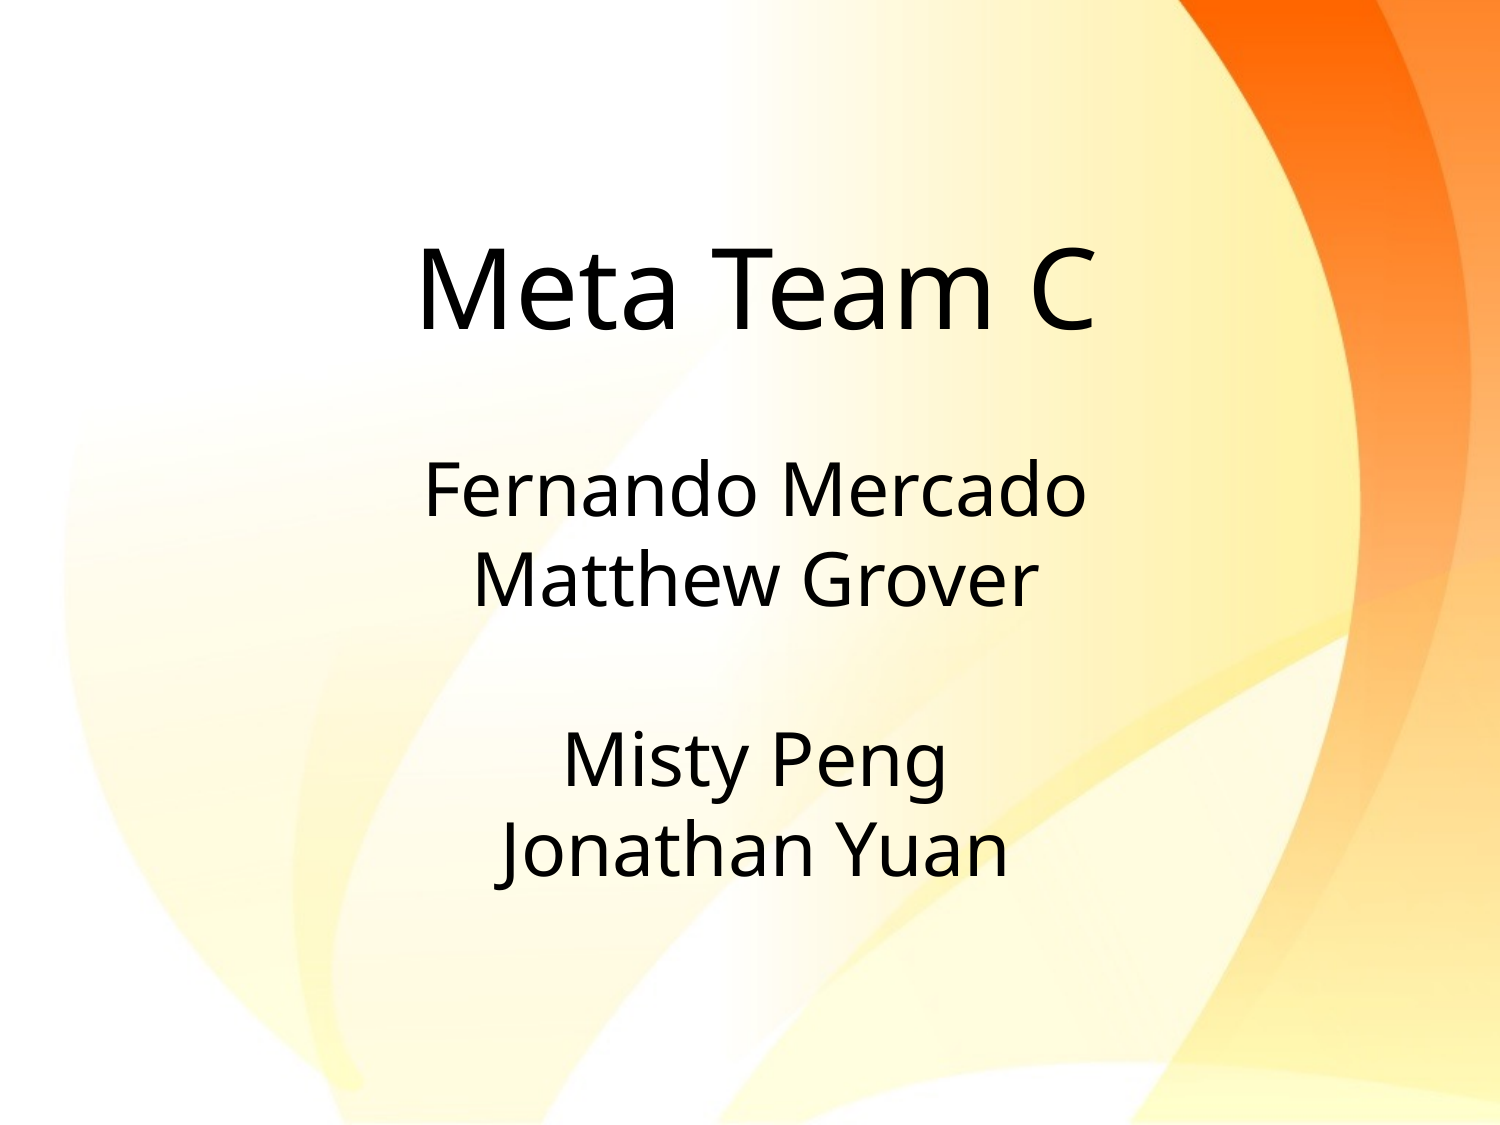

Meta Team C
Fernando Mercado
Matthew Grover
Misty Peng
Jonathan Yuan